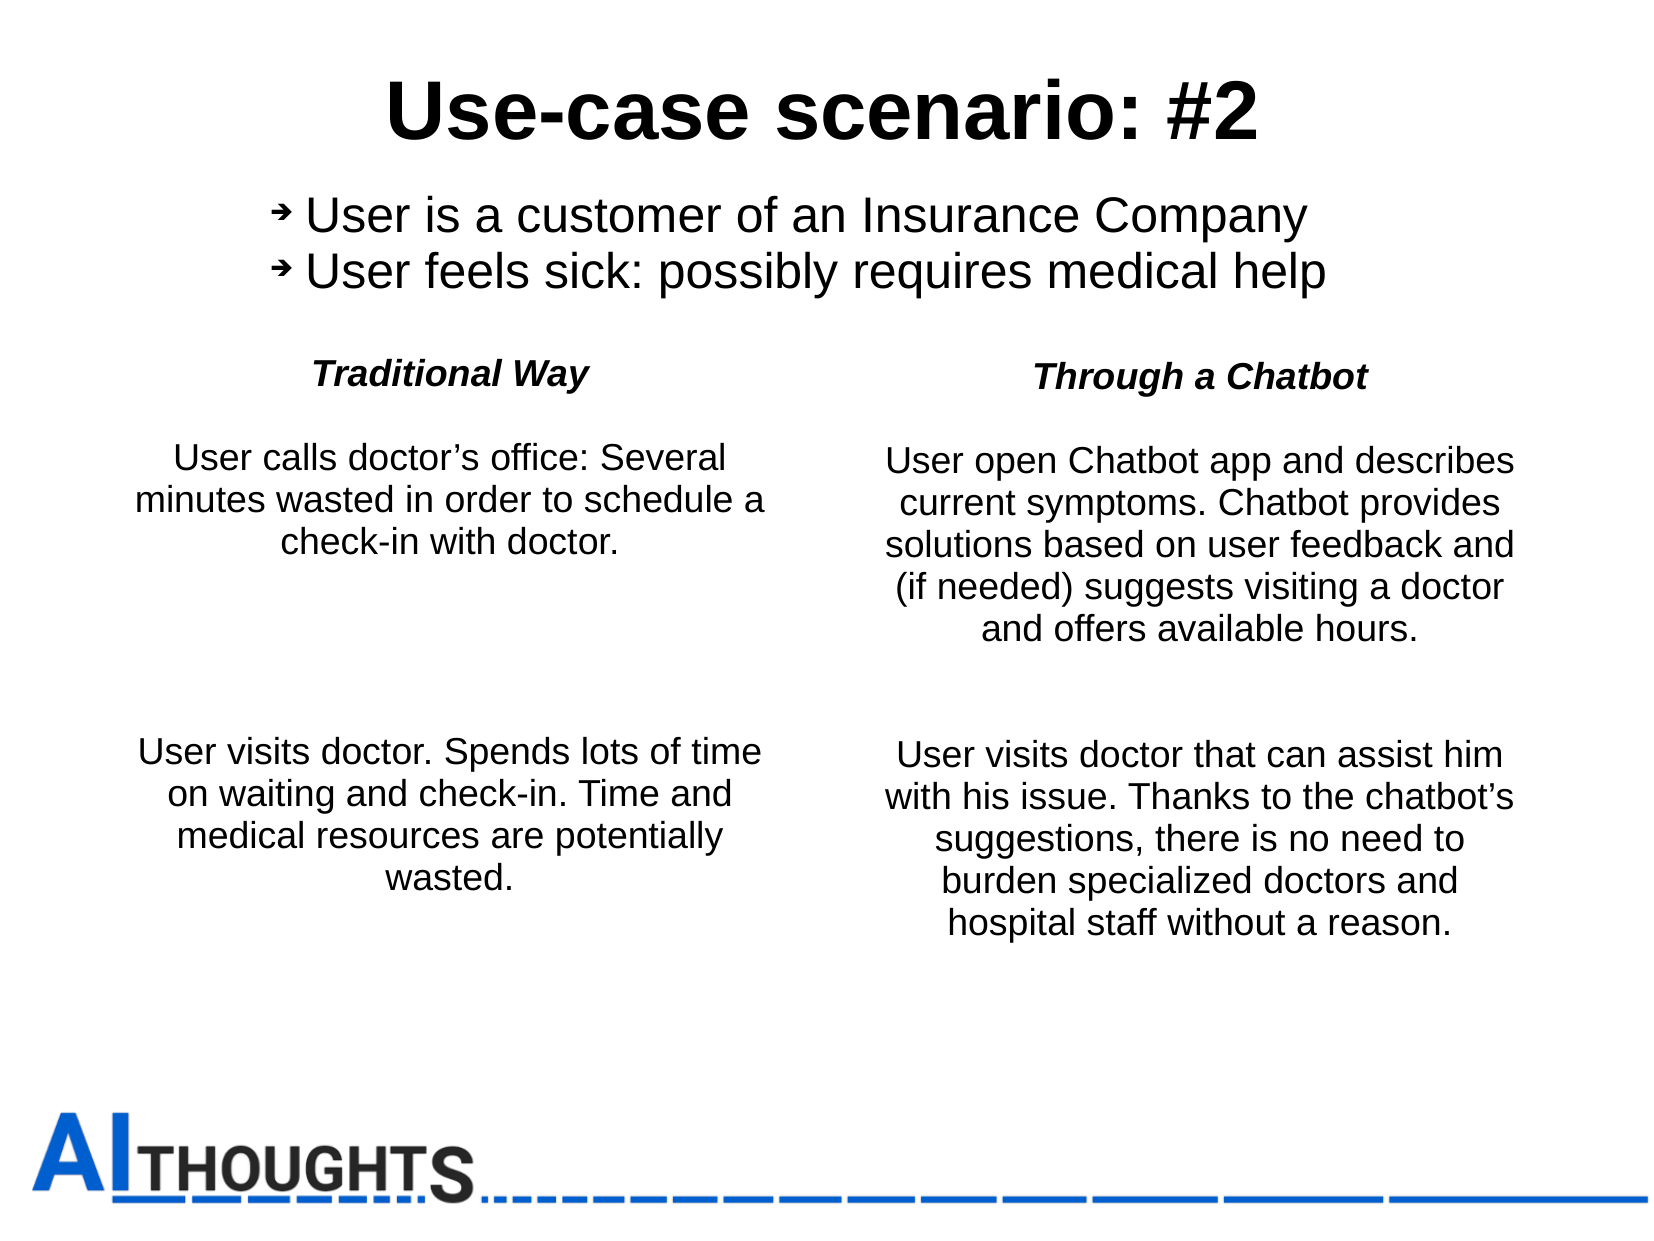

#
Use-case scenario: #2
User is a customer of an Insurance Company
User feels sick: possibly requires medical help
Traditional Way
User calls doctor’s office: Several minutes wasted in order to schedule a check-in with doctor.
User visits doctor. Spends lots of time on waiting and check-in. Time and medical resources are potentially wasted.
Through a Chatbot
User open Chatbot app and describes current symptoms. Chatbot provides solutions based on user feedback and (if needed) suggests visiting a doctor and offers available hours.
User visits doctor that can assist him with his issue. Thanks to the chatbot’s suggestions, there is no need to burden specialized doctors and hospital staff without a reason.